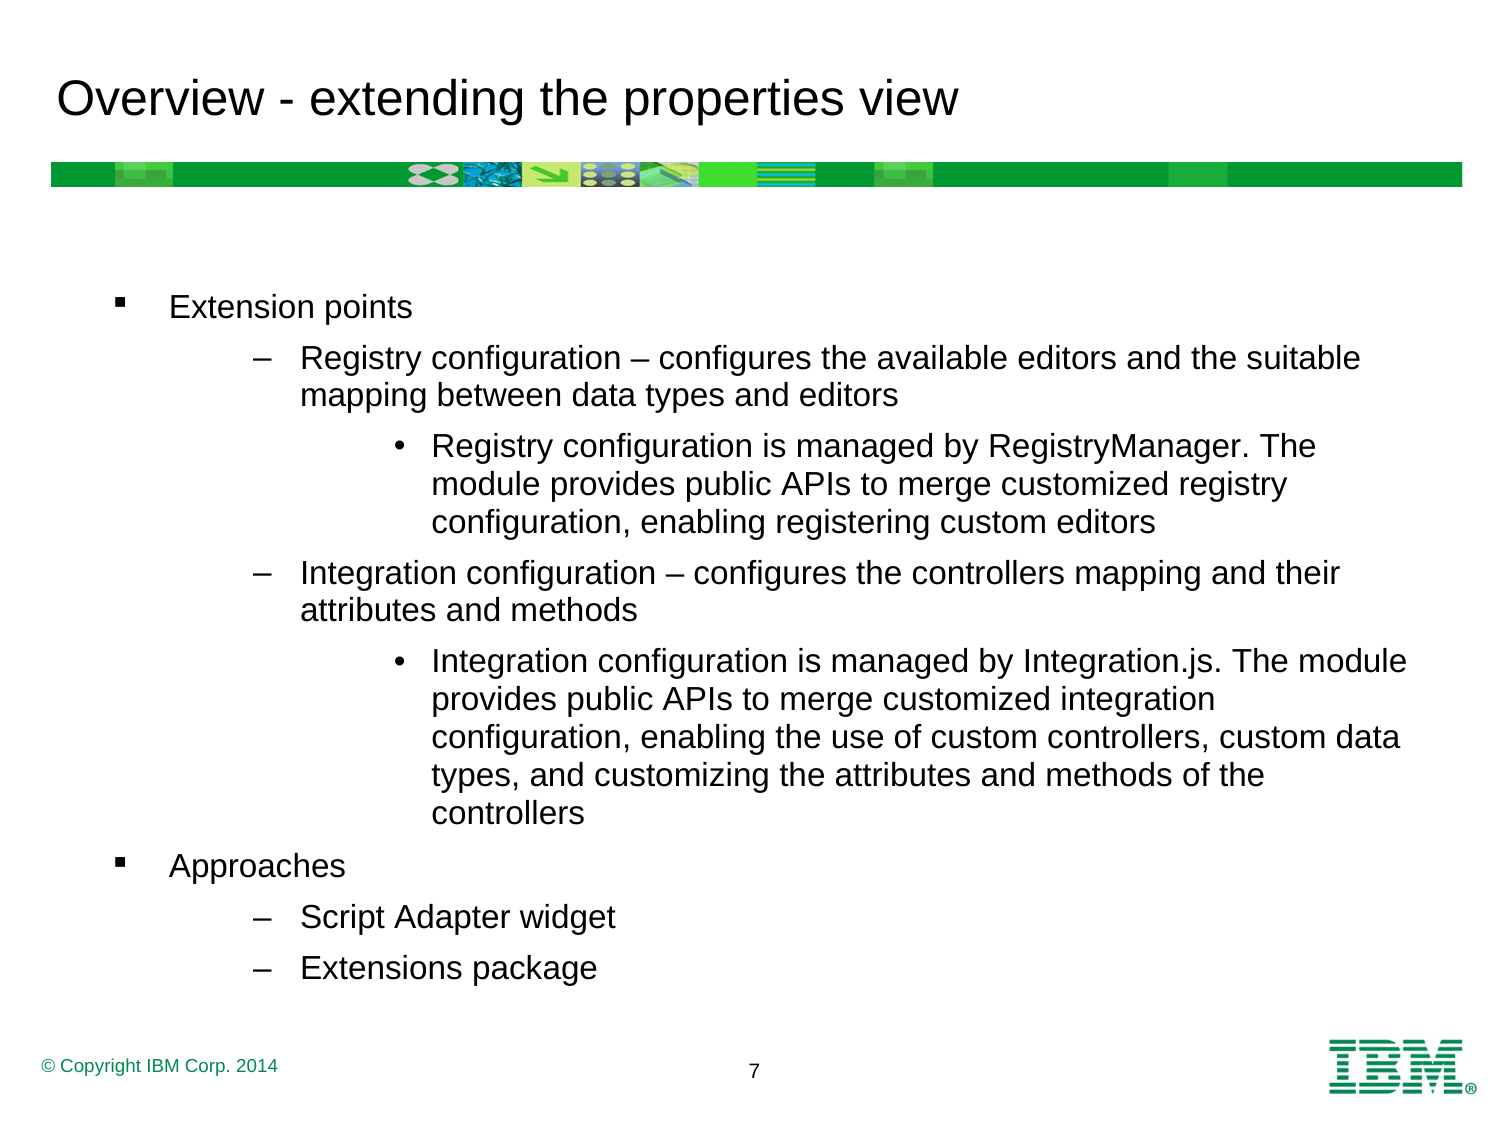

# Overview - extending the properties view
Extension points
Registry configuration – configures the available editors and the suitable mapping between data types and editors
Registry configuration is managed by RegistryManager. The module provides public APIs to merge customized registry configuration, enabling registering custom editors
Integration configuration – configures the controllers mapping and their attributes and methods
Integration configuration is managed by Integration.js. The module provides public APIs to merge customized integration configuration, enabling the use of custom controllers, custom data types, and customizing the attributes and methods of the controllers
Approaches
Script Adapter widget
Extensions package
7